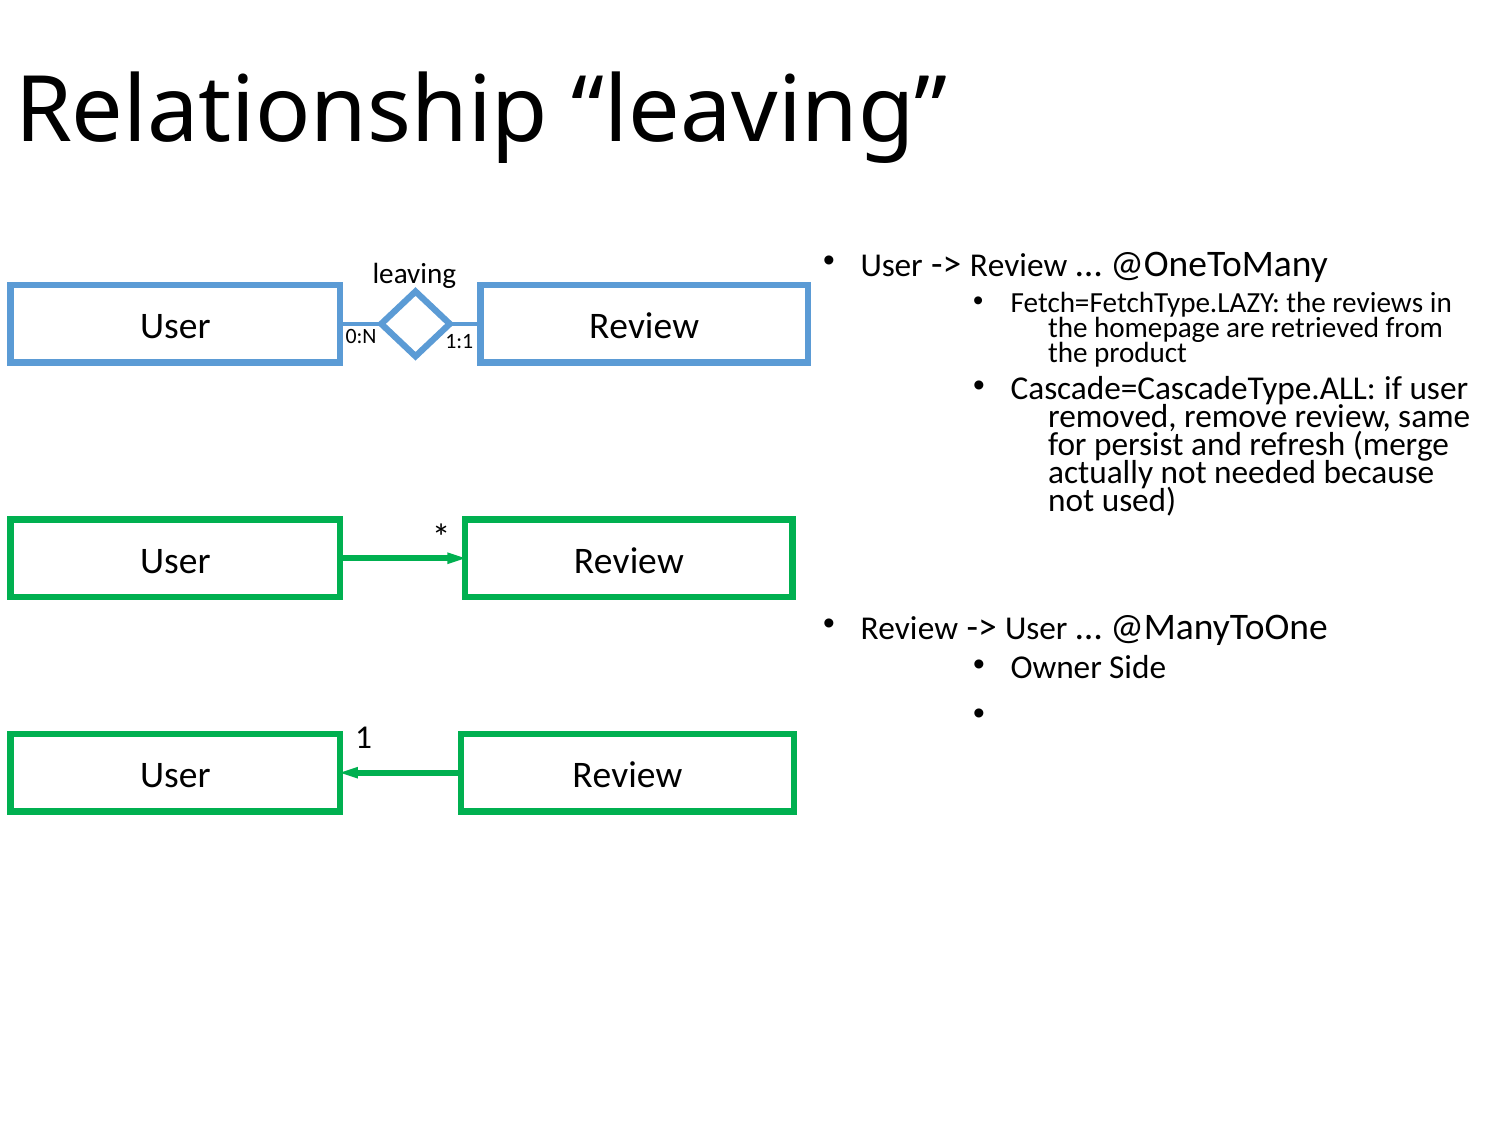

# Relationship “leaving”
User -> Review … @OneToMany
Fetch=FetchType.LAZY: the reviews in the homepage are retrieved from the product
Cascade=CascadeType.ALL: if user removed, remove review, same for persist and refresh (merge actually not needed because not used)
Review -> User … @ManyToOne
Owner Side
leaving
User
Review
0:N
1:1
*
User
Review
1
User
Review